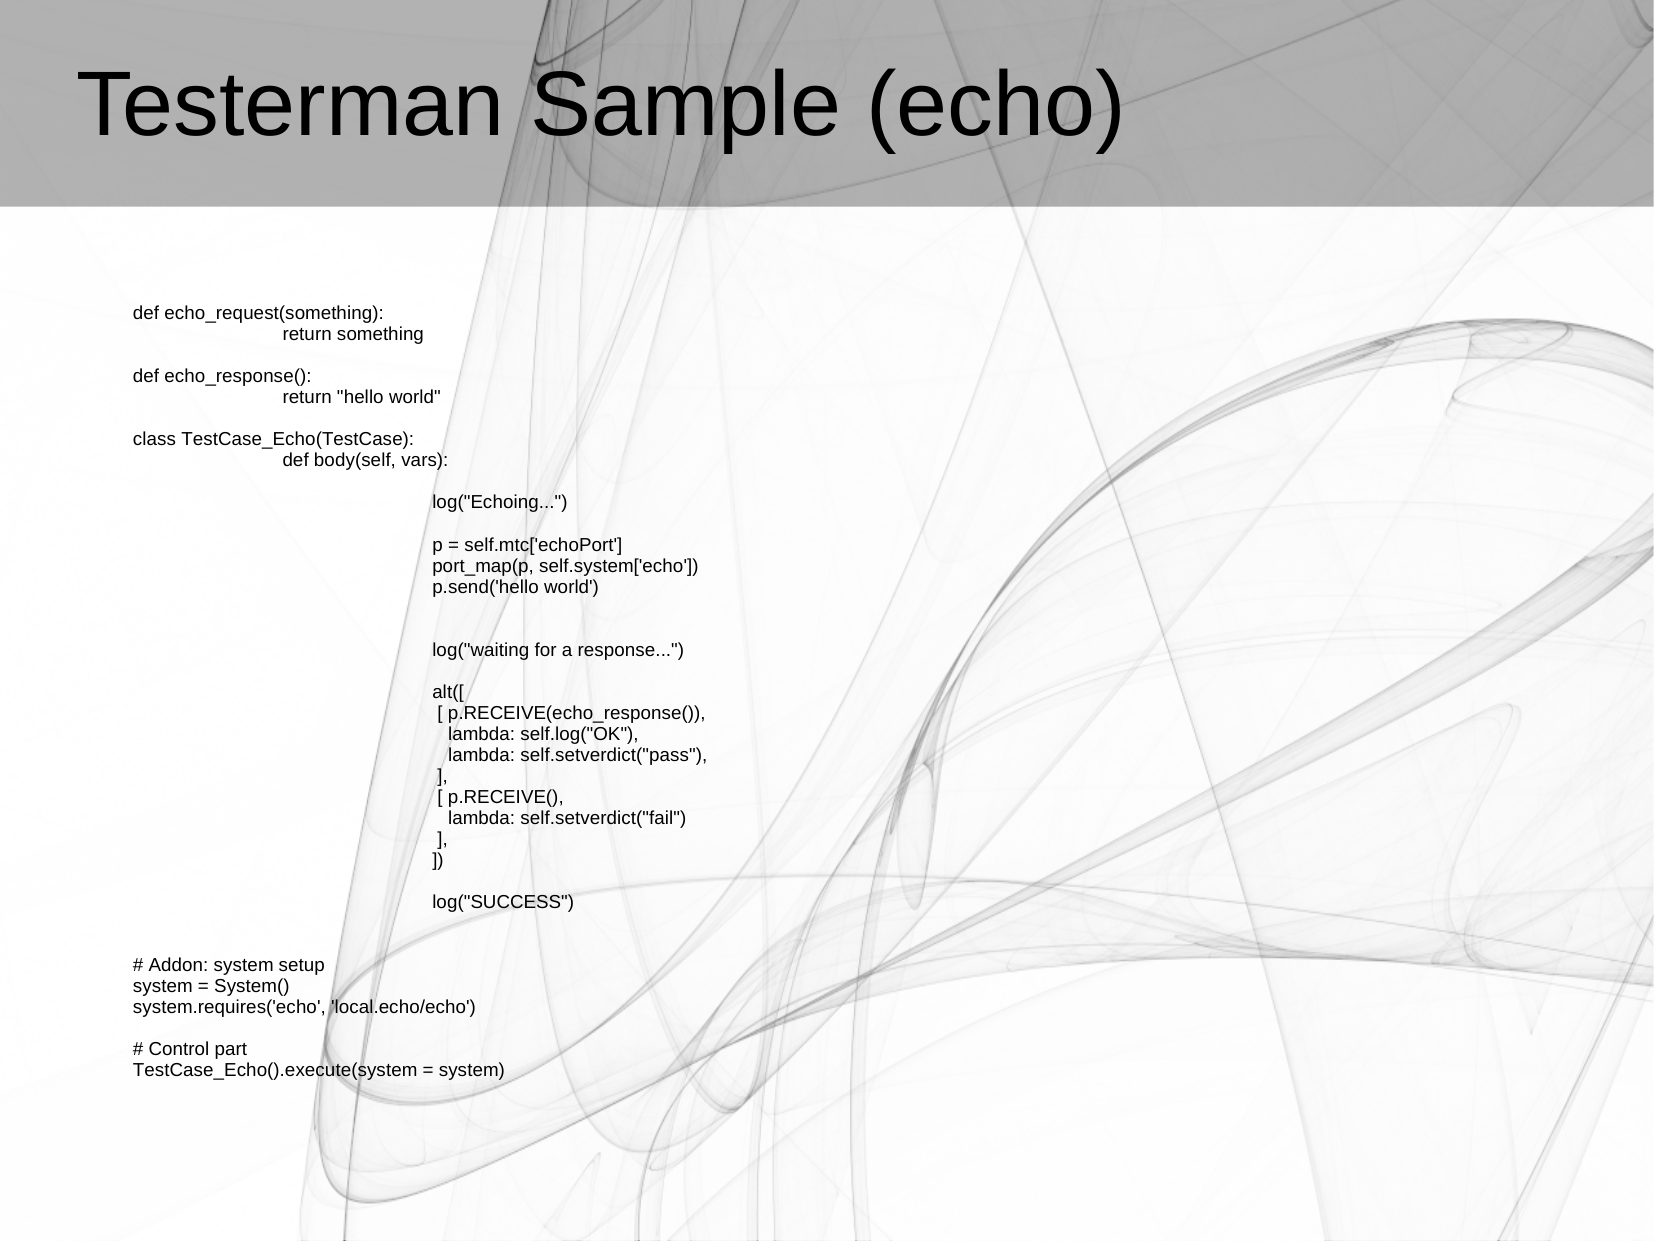

# Testerman Sample (echo)
def echo_request(something):
	return something
def echo_response():
	return "hello world"
class TestCase_Echo(TestCase):
	def body(self, vars):
		log("Echoing...")
		p = self.mtc['echoPort']
		port_map(p, self.system['echo'])
		p.send('hello world')
		log("waiting for a response...")
		alt([
		 [ p.RECEIVE(echo_response()),
		 lambda: self.log("OK"),
		 lambda: self.setverdict("pass"),
		 ],
		 [ p.RECEIVE(),
		 lambda: self.setverdict("fail")
		 ],
		])
		log("SUCCESS")
# Addon: system setup
system = System()
system.requires('echo', 'local.echo/echo')
# Control part
TestCase_Echo().execute(system = system)